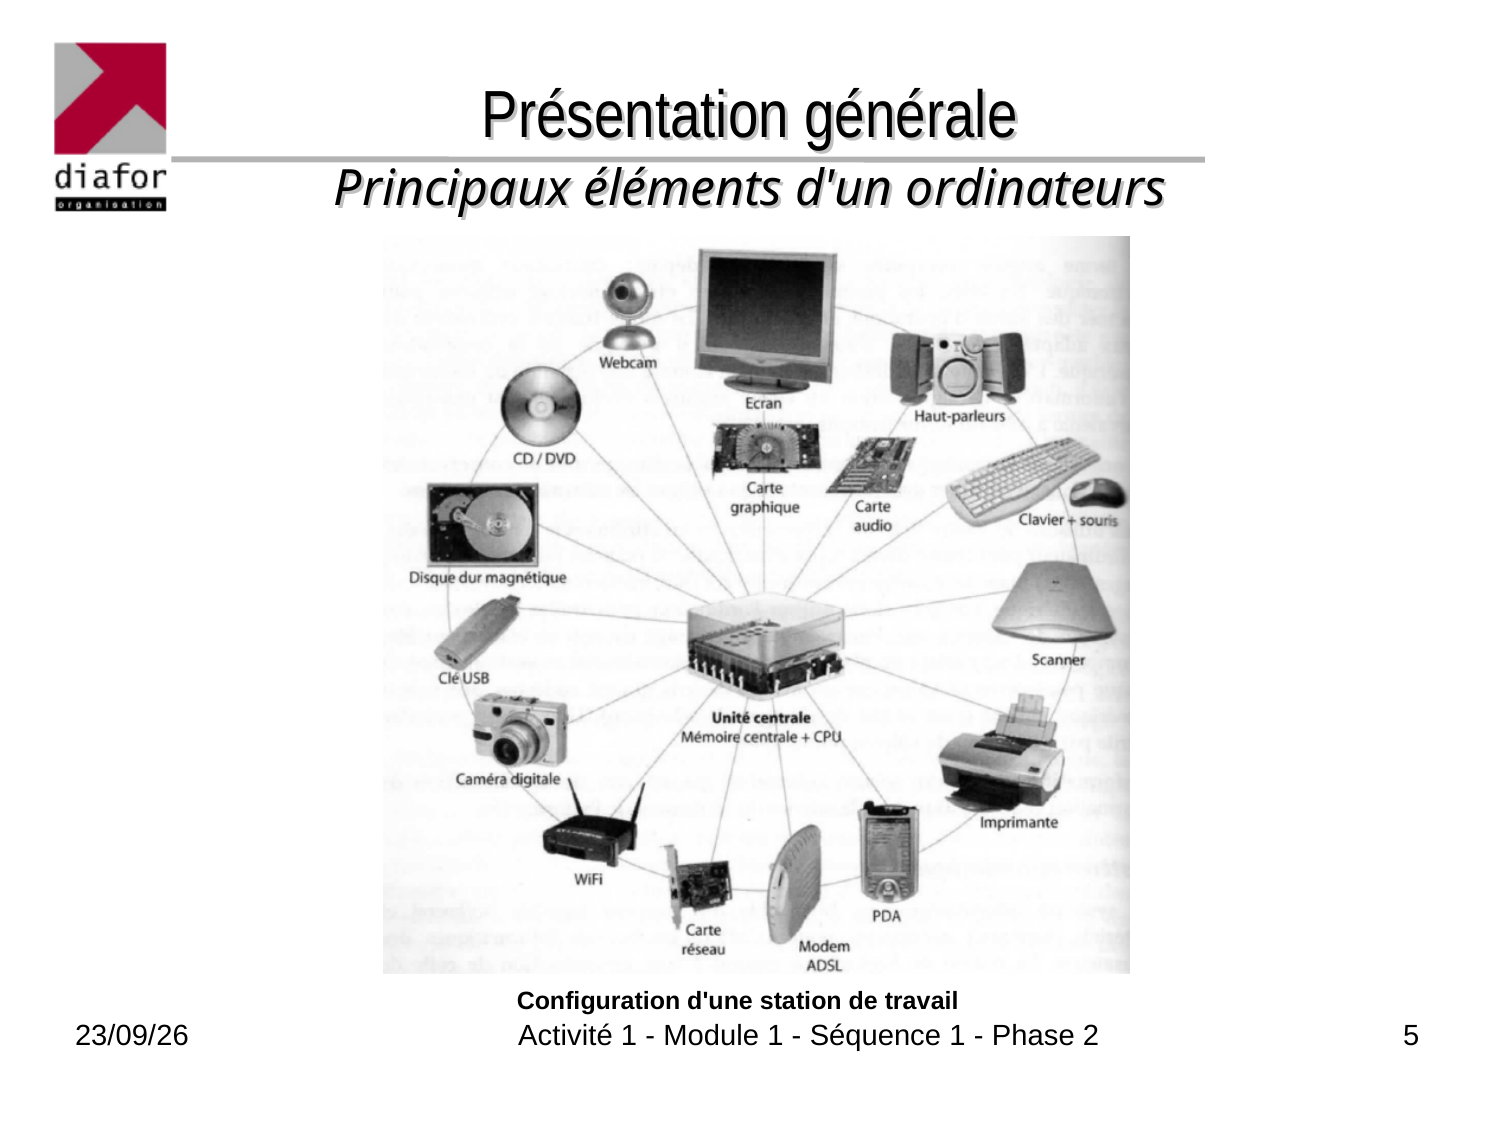

# Présentation générale Principaux éléments d'un ordinateurs
Configuration d'une station de travail
Activité 1 - Module 1 - Séquence 1 - Phase 2
5